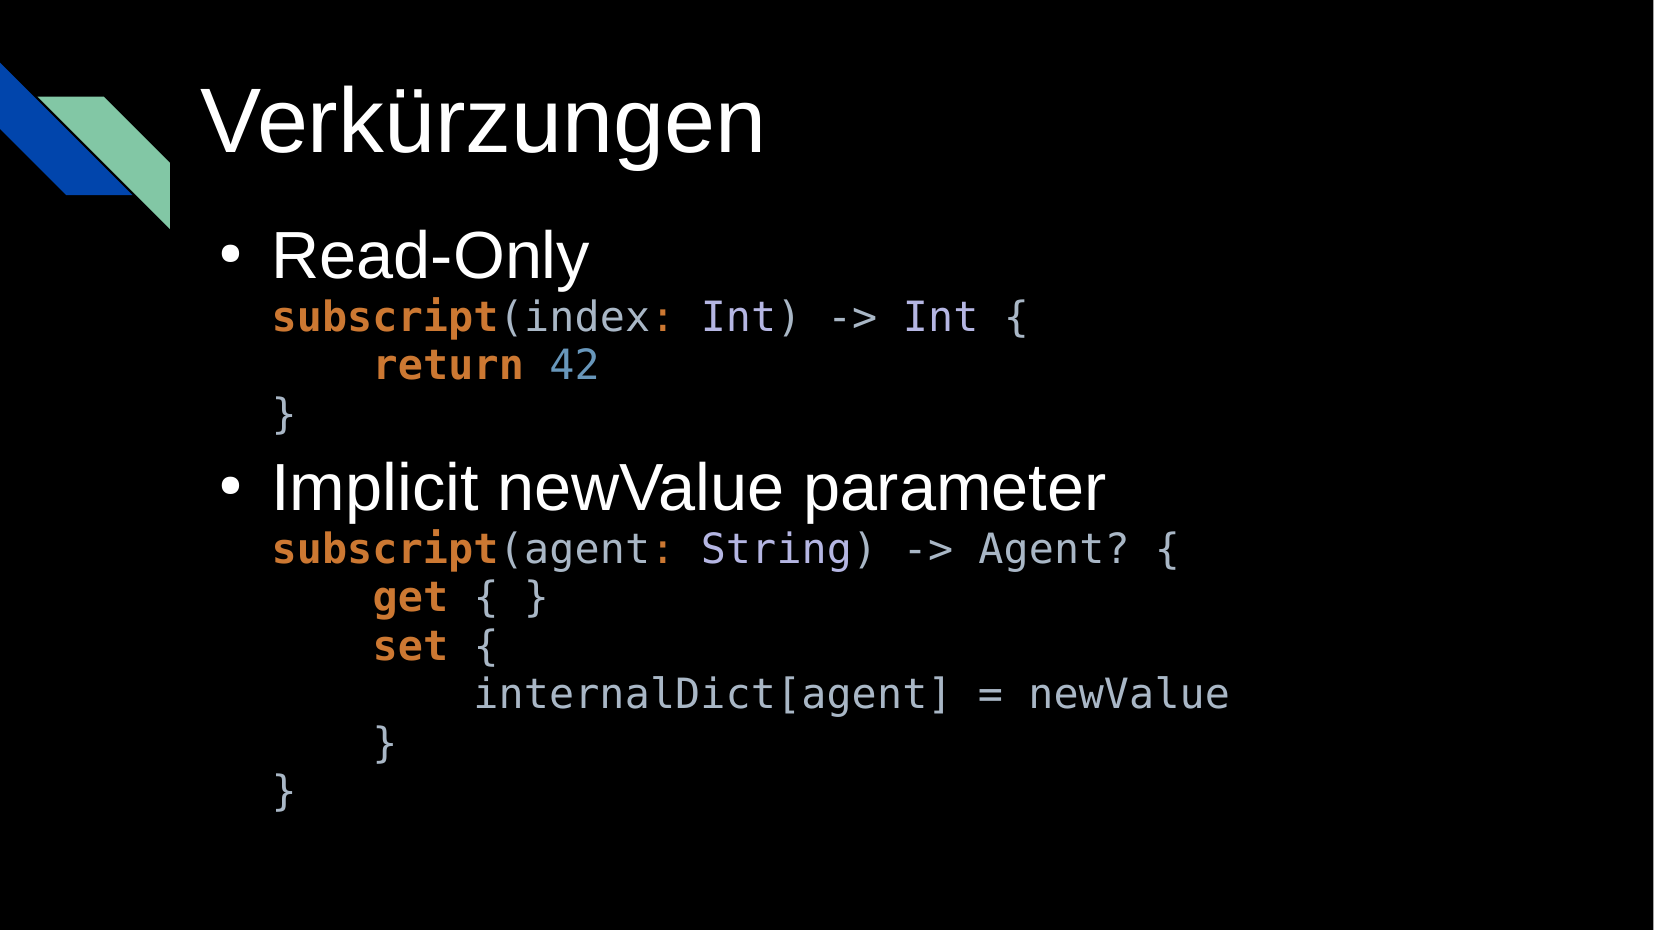

# Verkürzungen
Read-Only
subscript(index: Int) -> Int {
 return 42
}
Implicit newValue parameter
subscript(agent: String) -> Agent? {
 get { }
 set {
 internalDict[agent] = newValue
 }
}